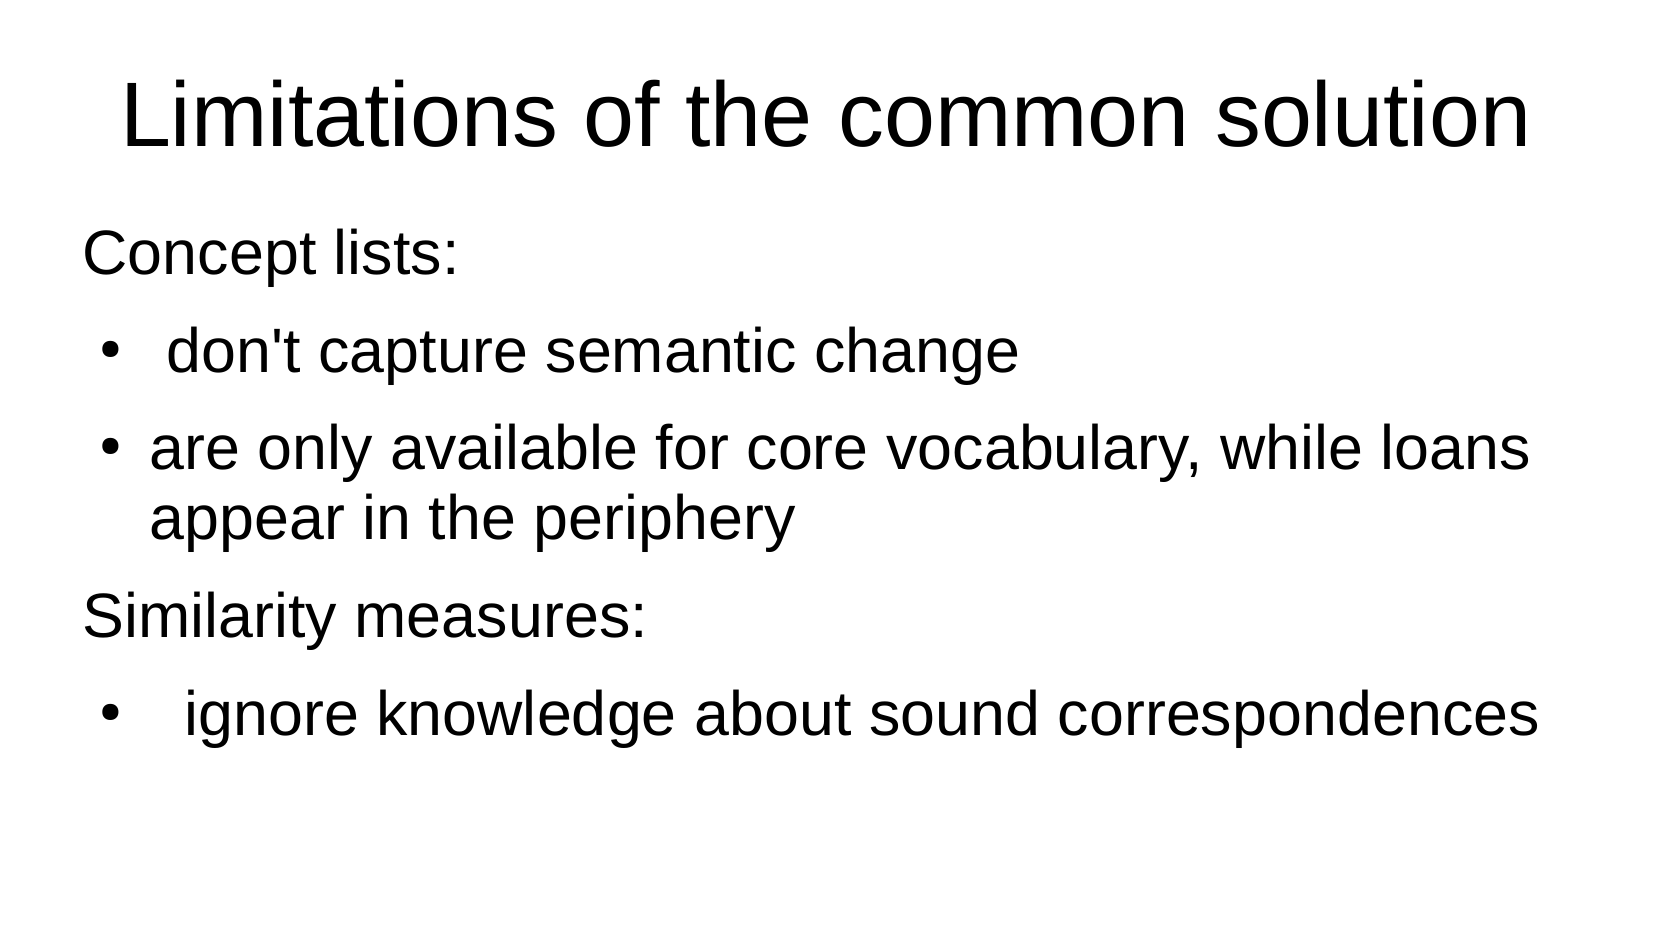

# Limitations of the common solution
Concept lists:
 don't capture semantic change
are only available for core vocabulary, while loans appear in the periphery
Similarity measures:
 ignore knowledge about sound correspondences